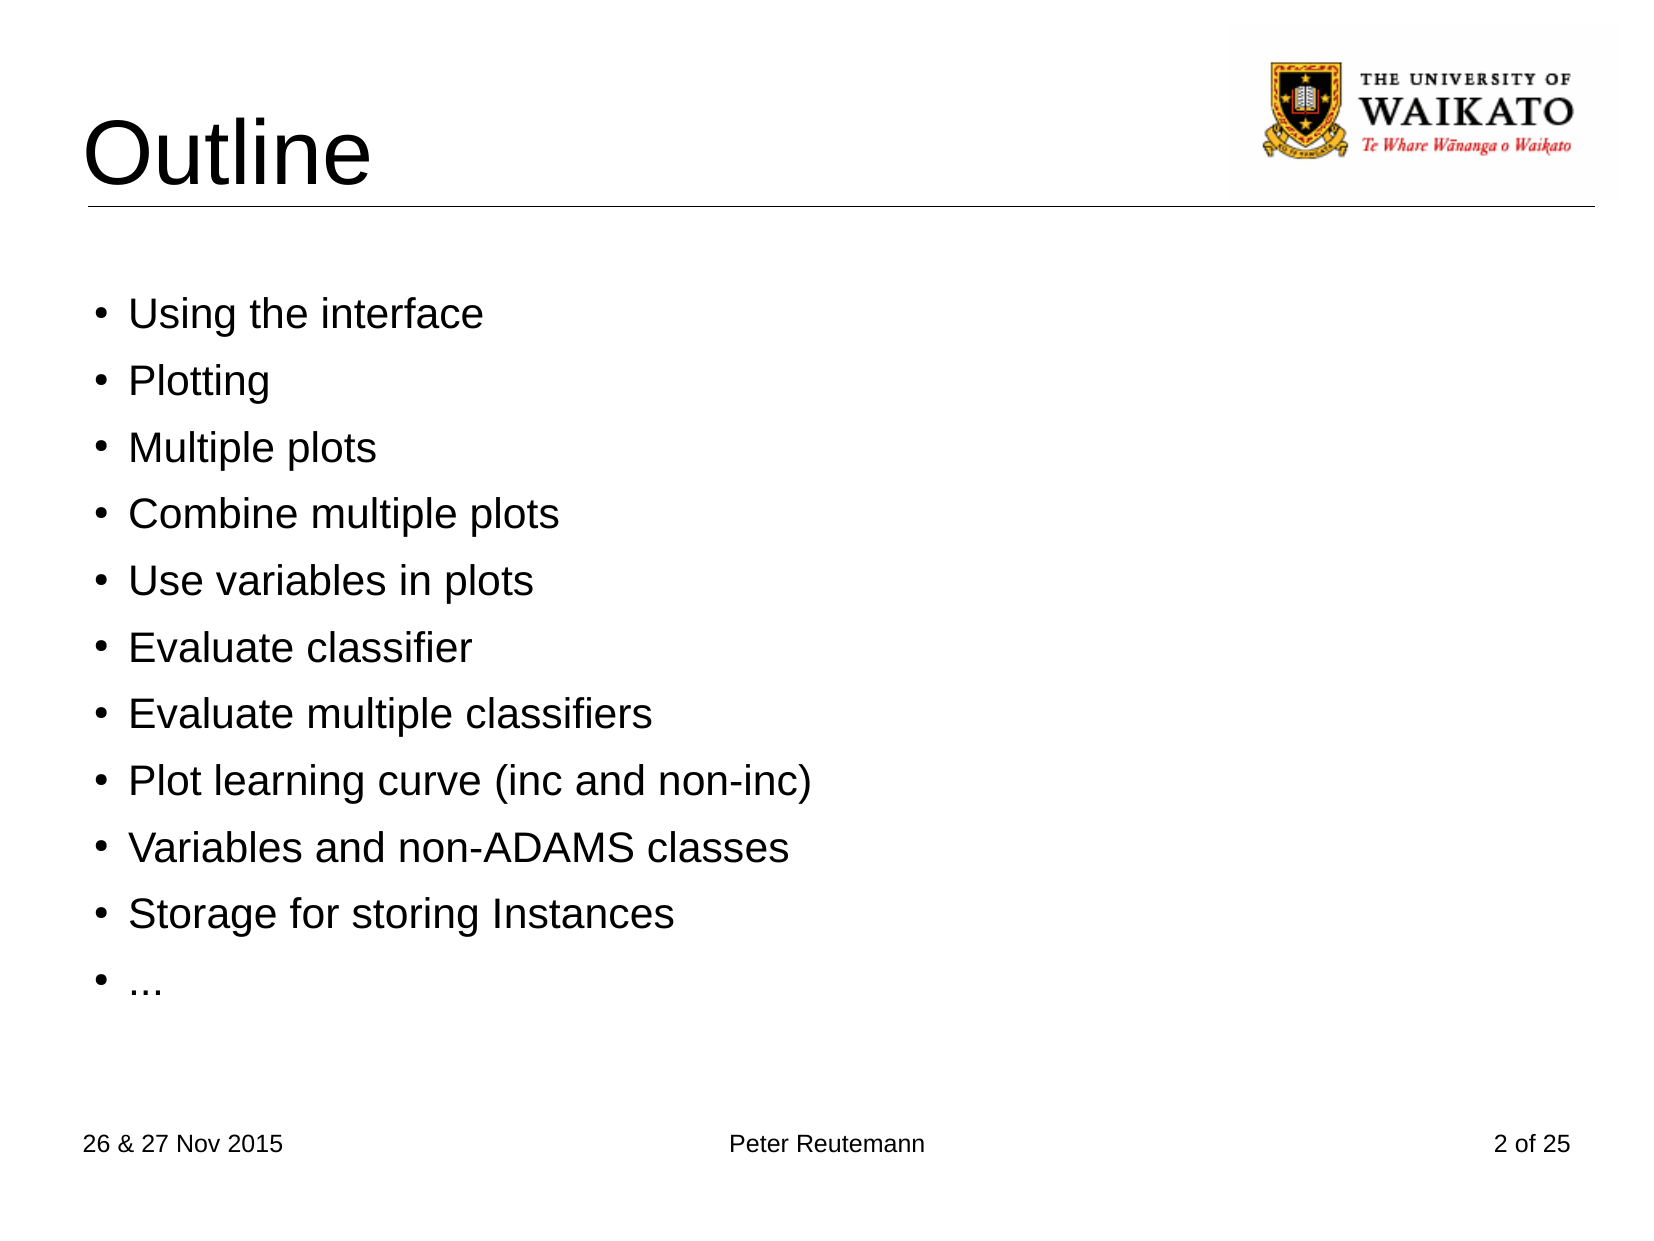

# Outline
Using the interface
Plotting
Multiple plots
Combine multiple plots
Use variables in plots
Evaluate classifier
Evaluate multiple classifiers
Plot learning curve (inc and non-inc)
Variables and non-ADAMS classes
Storage for storing Instances
...
26 & 27 Nov 2015
Peter Reutemann
2